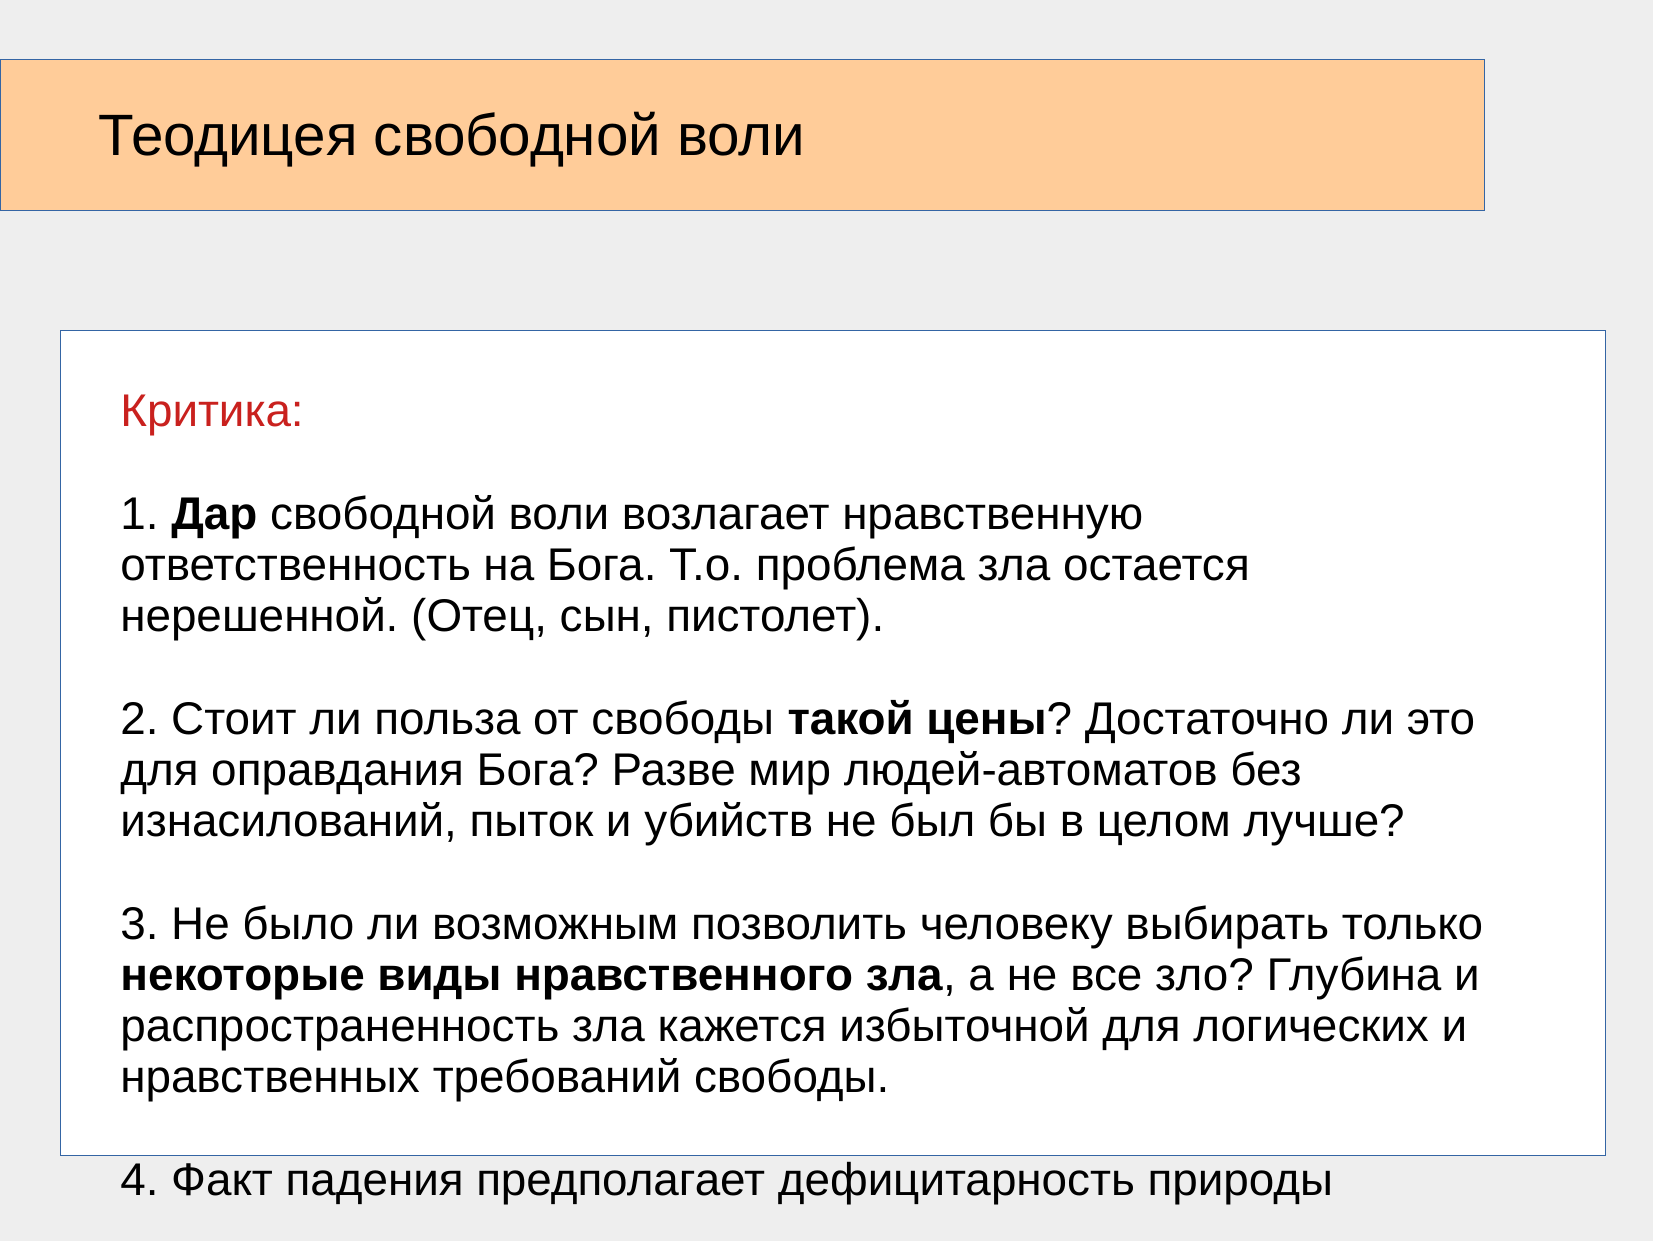

Теодицея свободной воли
# Критика:
1. Дар свободной воли возлагает нравственную ответственность на Бога. Т.о. проблема зла остается нерешенной. (Отец, сын, пистолет).
2. Стоит ли польза от свободы такой цены? Достаточно ли это для оправдания Бога? Разве мир людей-автоматов без изнасилований, пыток и убийств не был бы в целом лучше?
3. Не было ли возможным позволить человеку выбирать только некоторые виды нравственного зла, а не все зло? Глубина и распространенность зла кажется избыточной для логических и нравственных требований свободы.
4. Факт падения предполагает дефицитарность природы